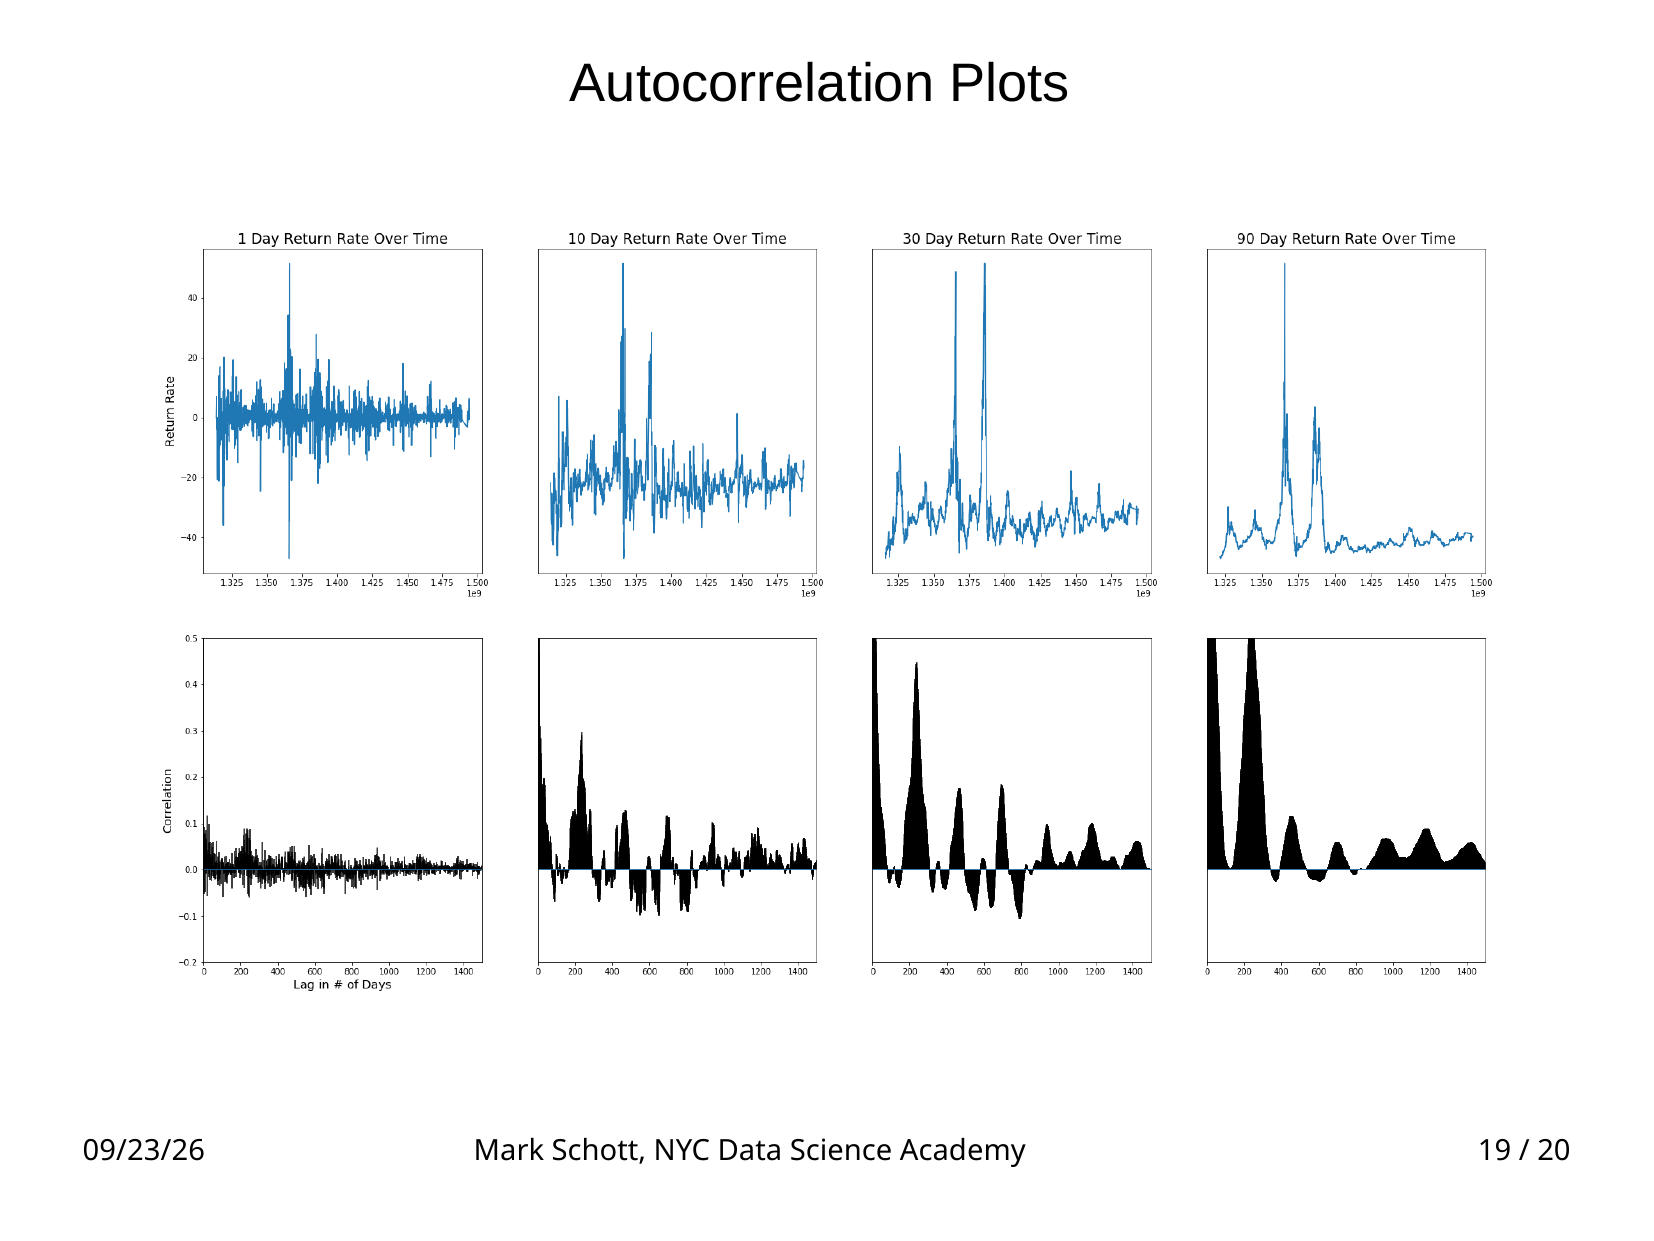

Autocorrelation Plots
Mark Schott, NYC Data Science Academy
19